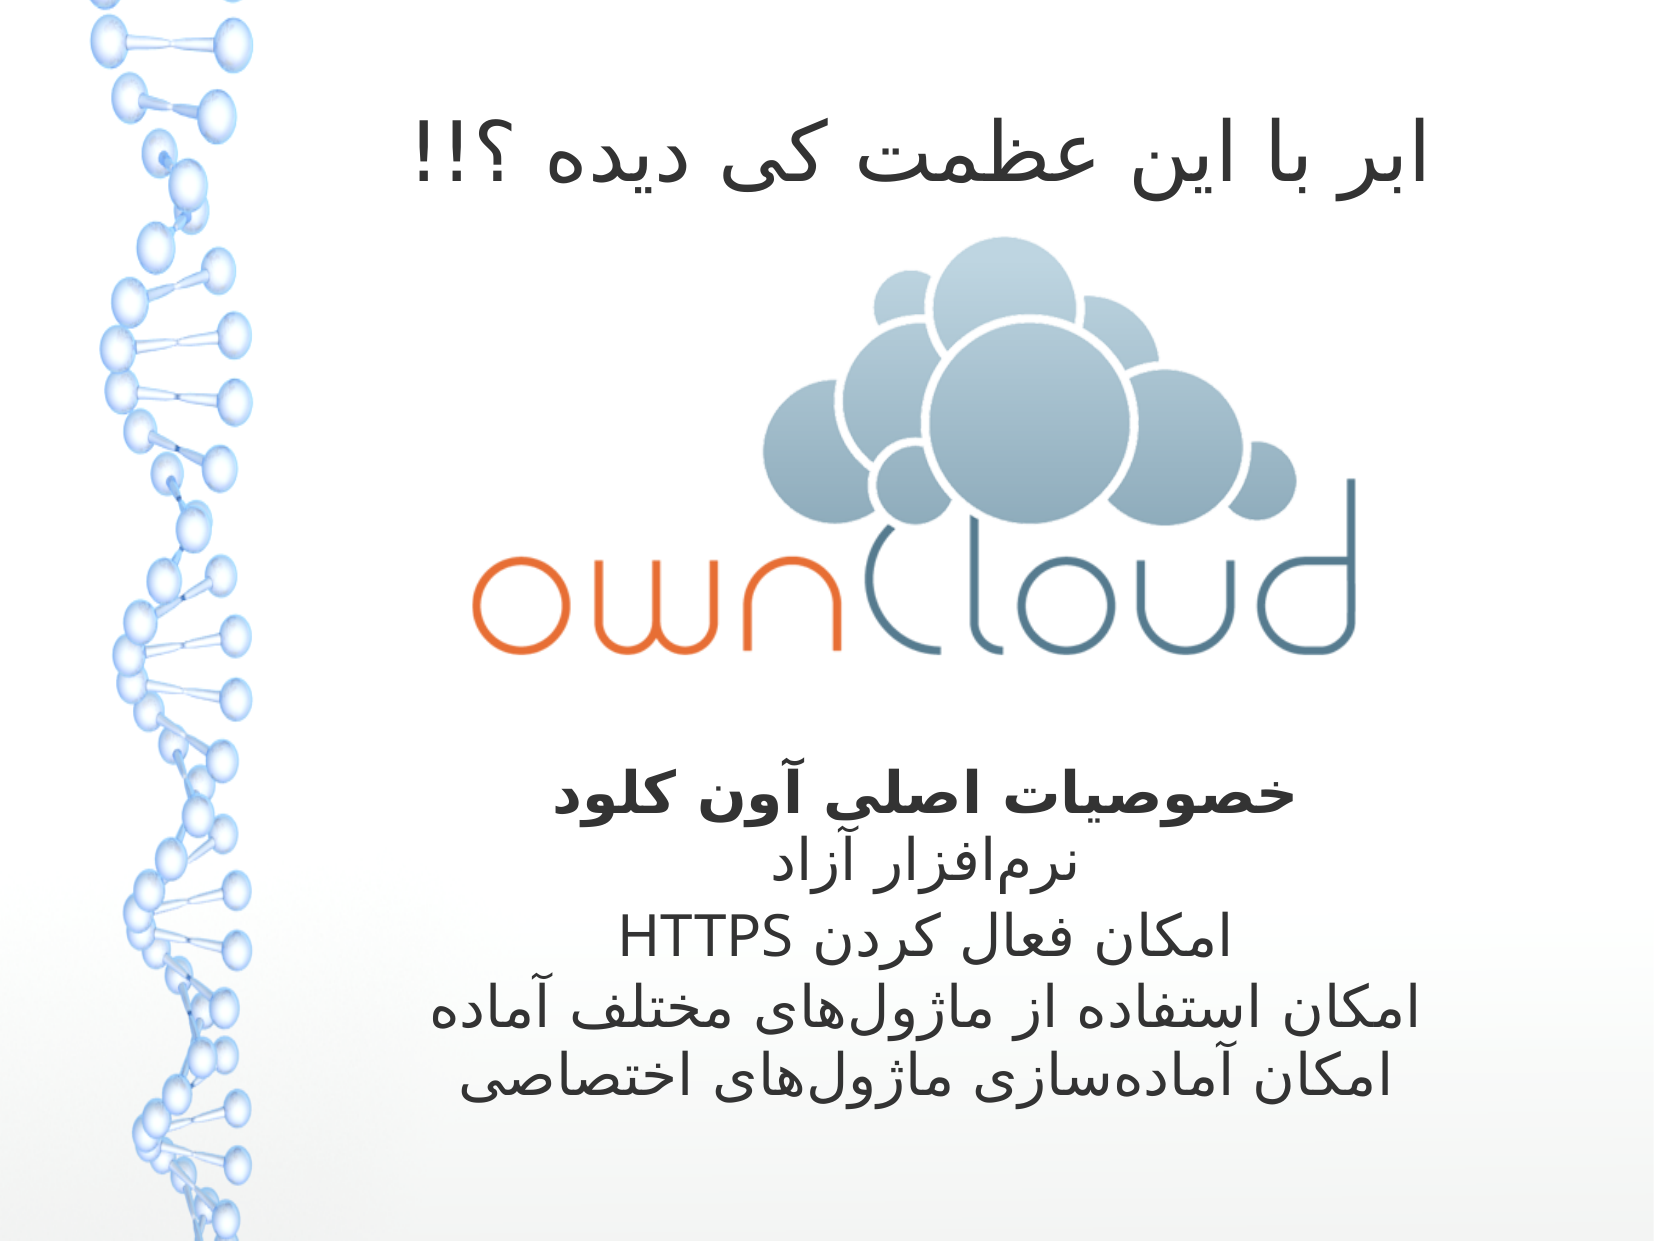

# ابر با این عظمت کی‌ دیده ؟!!
خصوصیات اصلی آون کلود
نرم‌افزار آزاد
امکان فعال کردن HTTPS
امکان استفاده از ماژول‌های مختلف آماده
امکان آماده‌سازی ماژول‌های اختصاصی